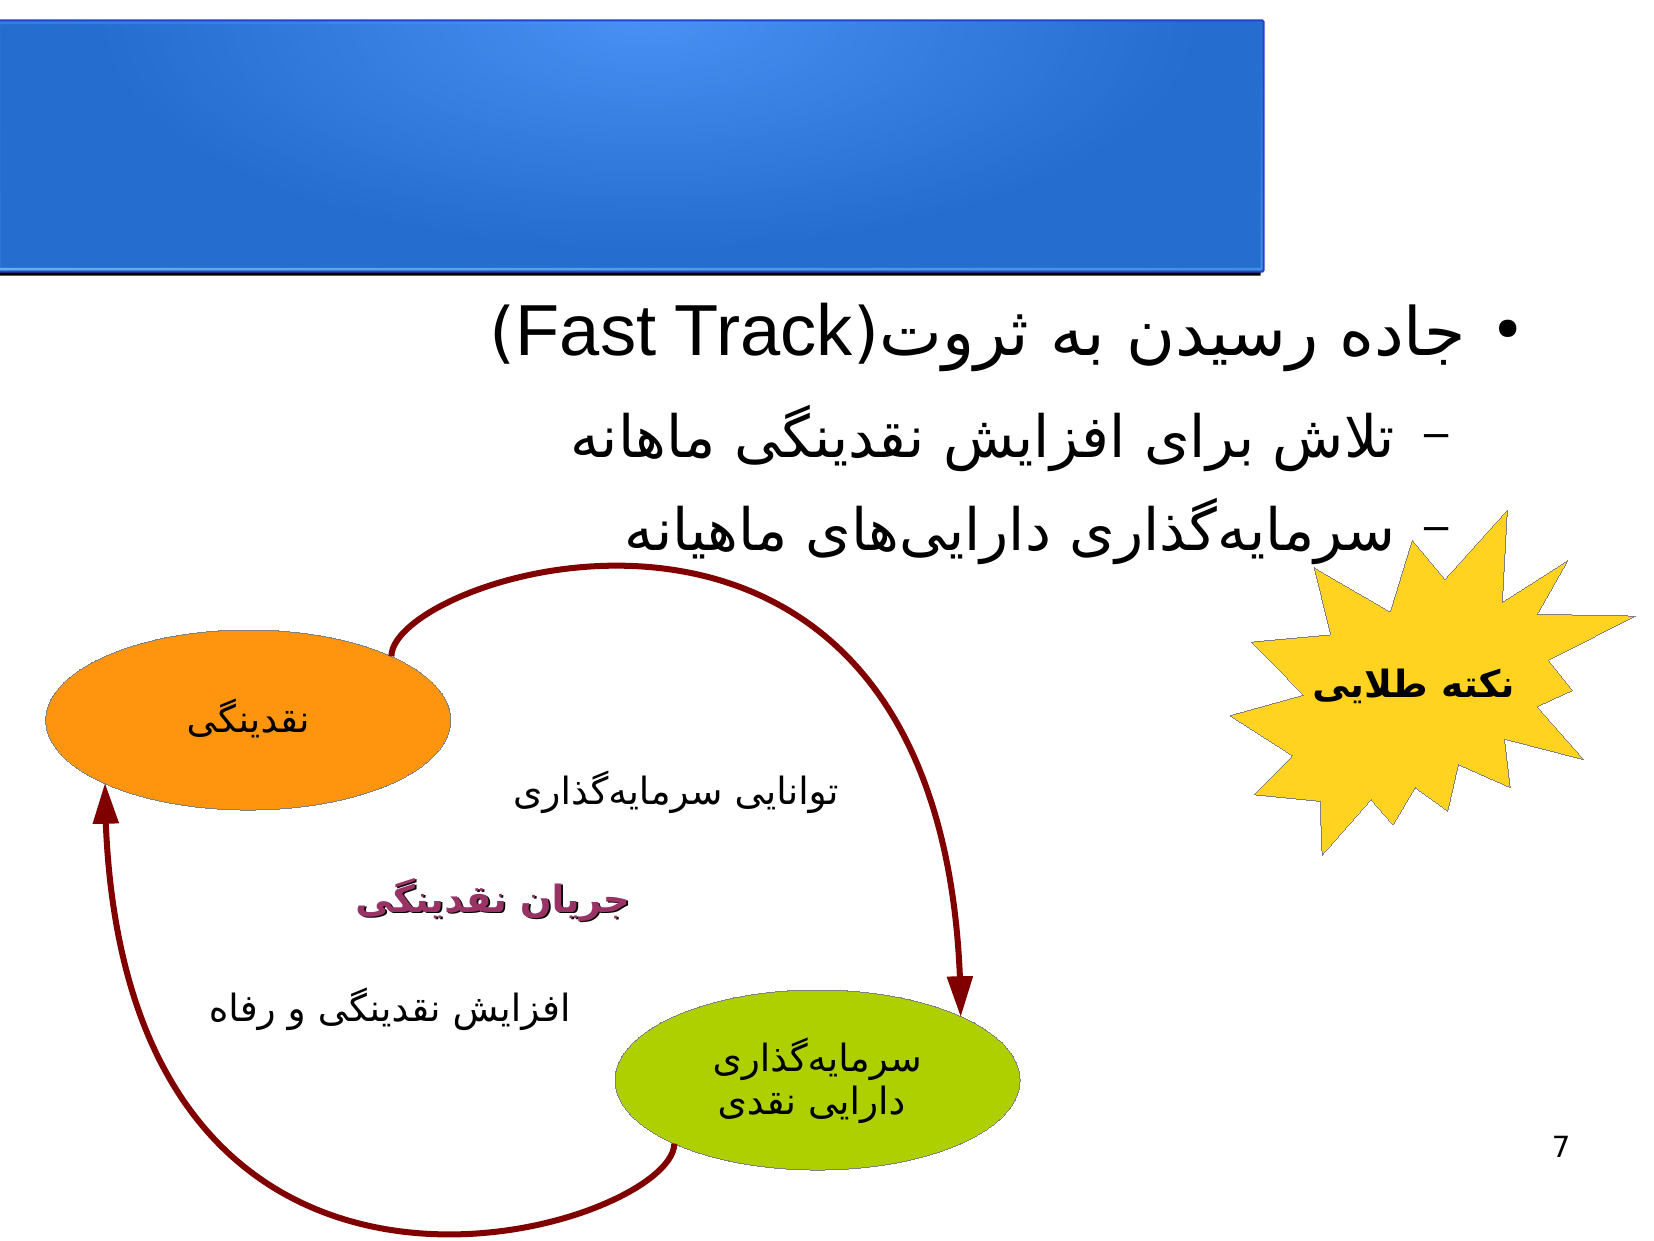

#
جاده رسیدن به ثروت(Fast Track)
تلاش برای افزایش نقدینگی ماهانه
سرمایه‌گذاری دارایی‌های ماهیانه
نکته طلایی
نقدینگی
جریان نقدینگی
سرمایه‌گذاری
 دارایی نقدی
7